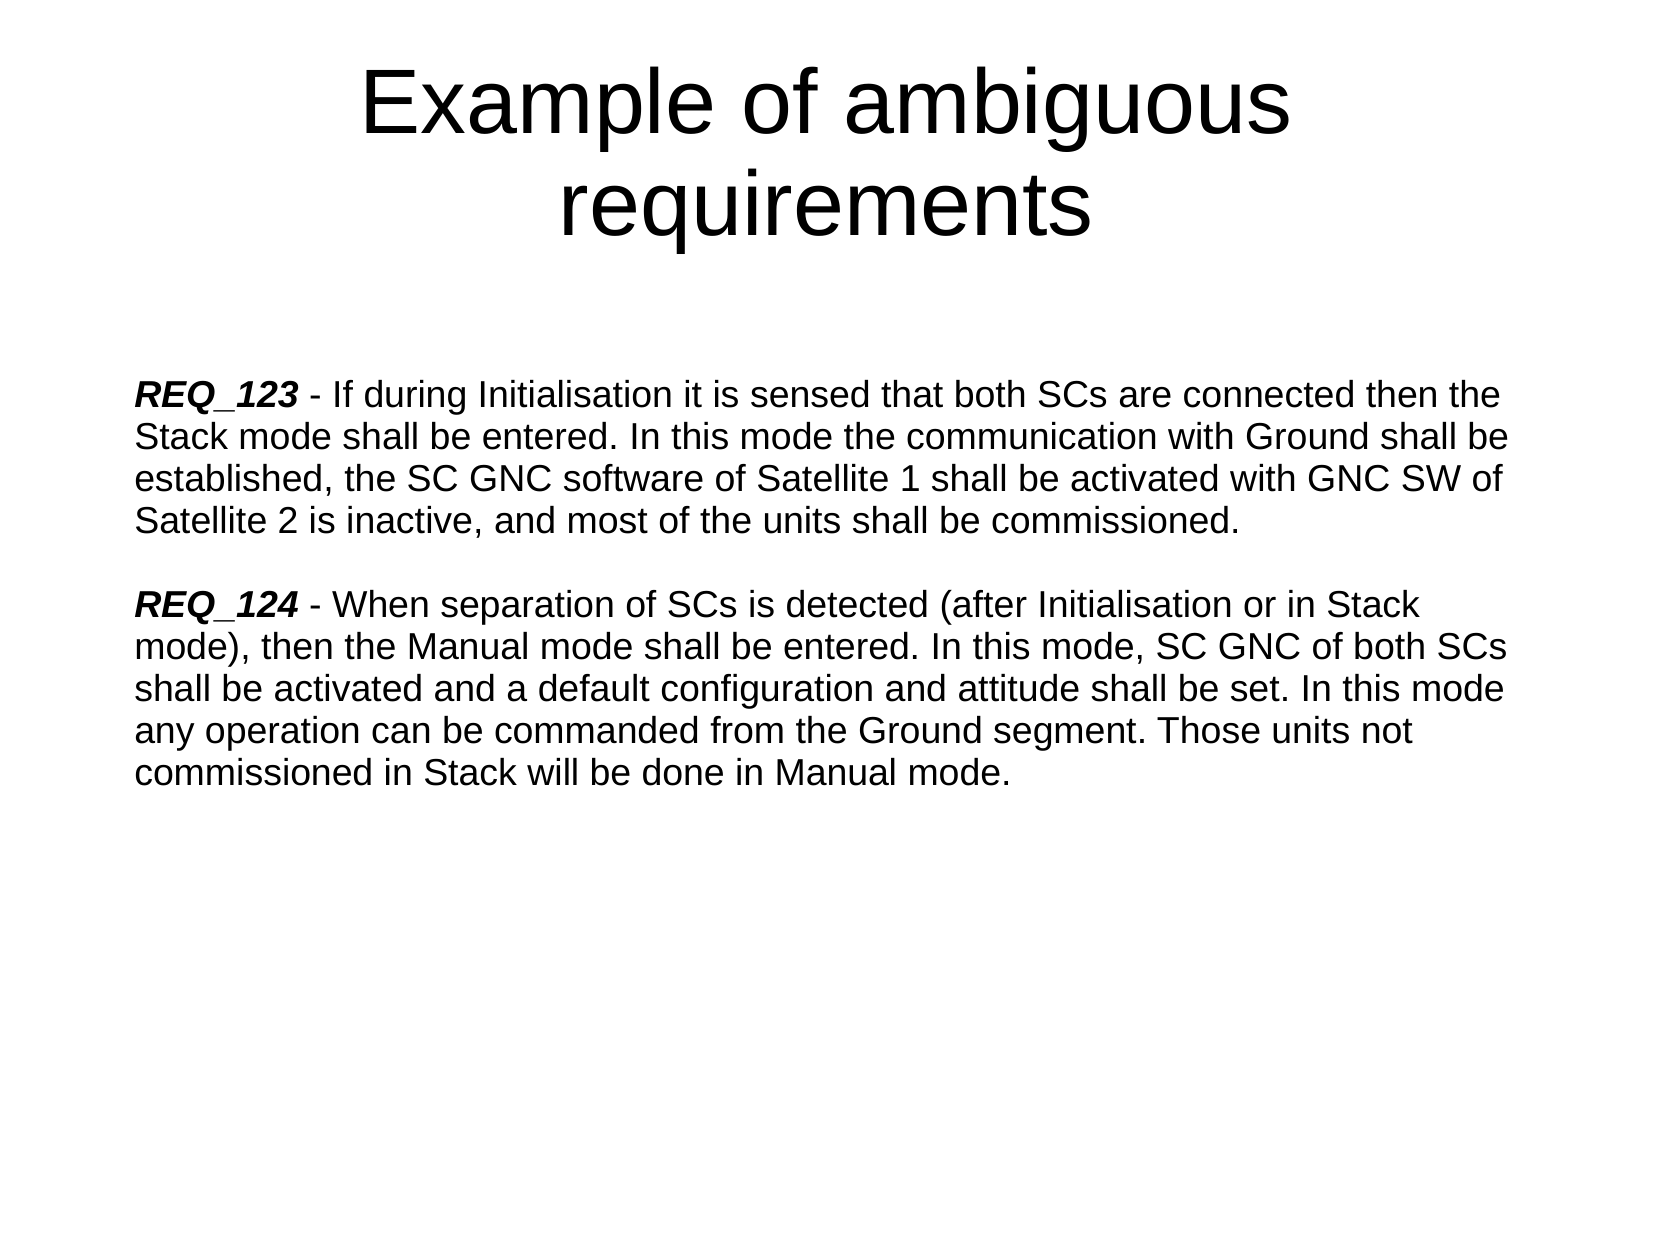

# Example of ambiguous requirements
REQ_123 - If during Initialisation it is sensed that both SCs are connected then the Stack mode shall be entered. In this mode the communication with Ground shall be established, the SC GNC software of Satellite 1 shall be activated with GNC SW of Satellite 2 is inactive, and most of the units shall be commissioned.
REQ_124 - When separation of SCs is detected (after Initialisation or in Stack mode), then the Manual mode shall be entered. In this mode, SC GNC of both SCs shall be activated and a default configuration and attitude shall be set. In this mode any operation can be commanded from the Ground segment. Those units not
commissioned in Stack will be done in Manual mode.